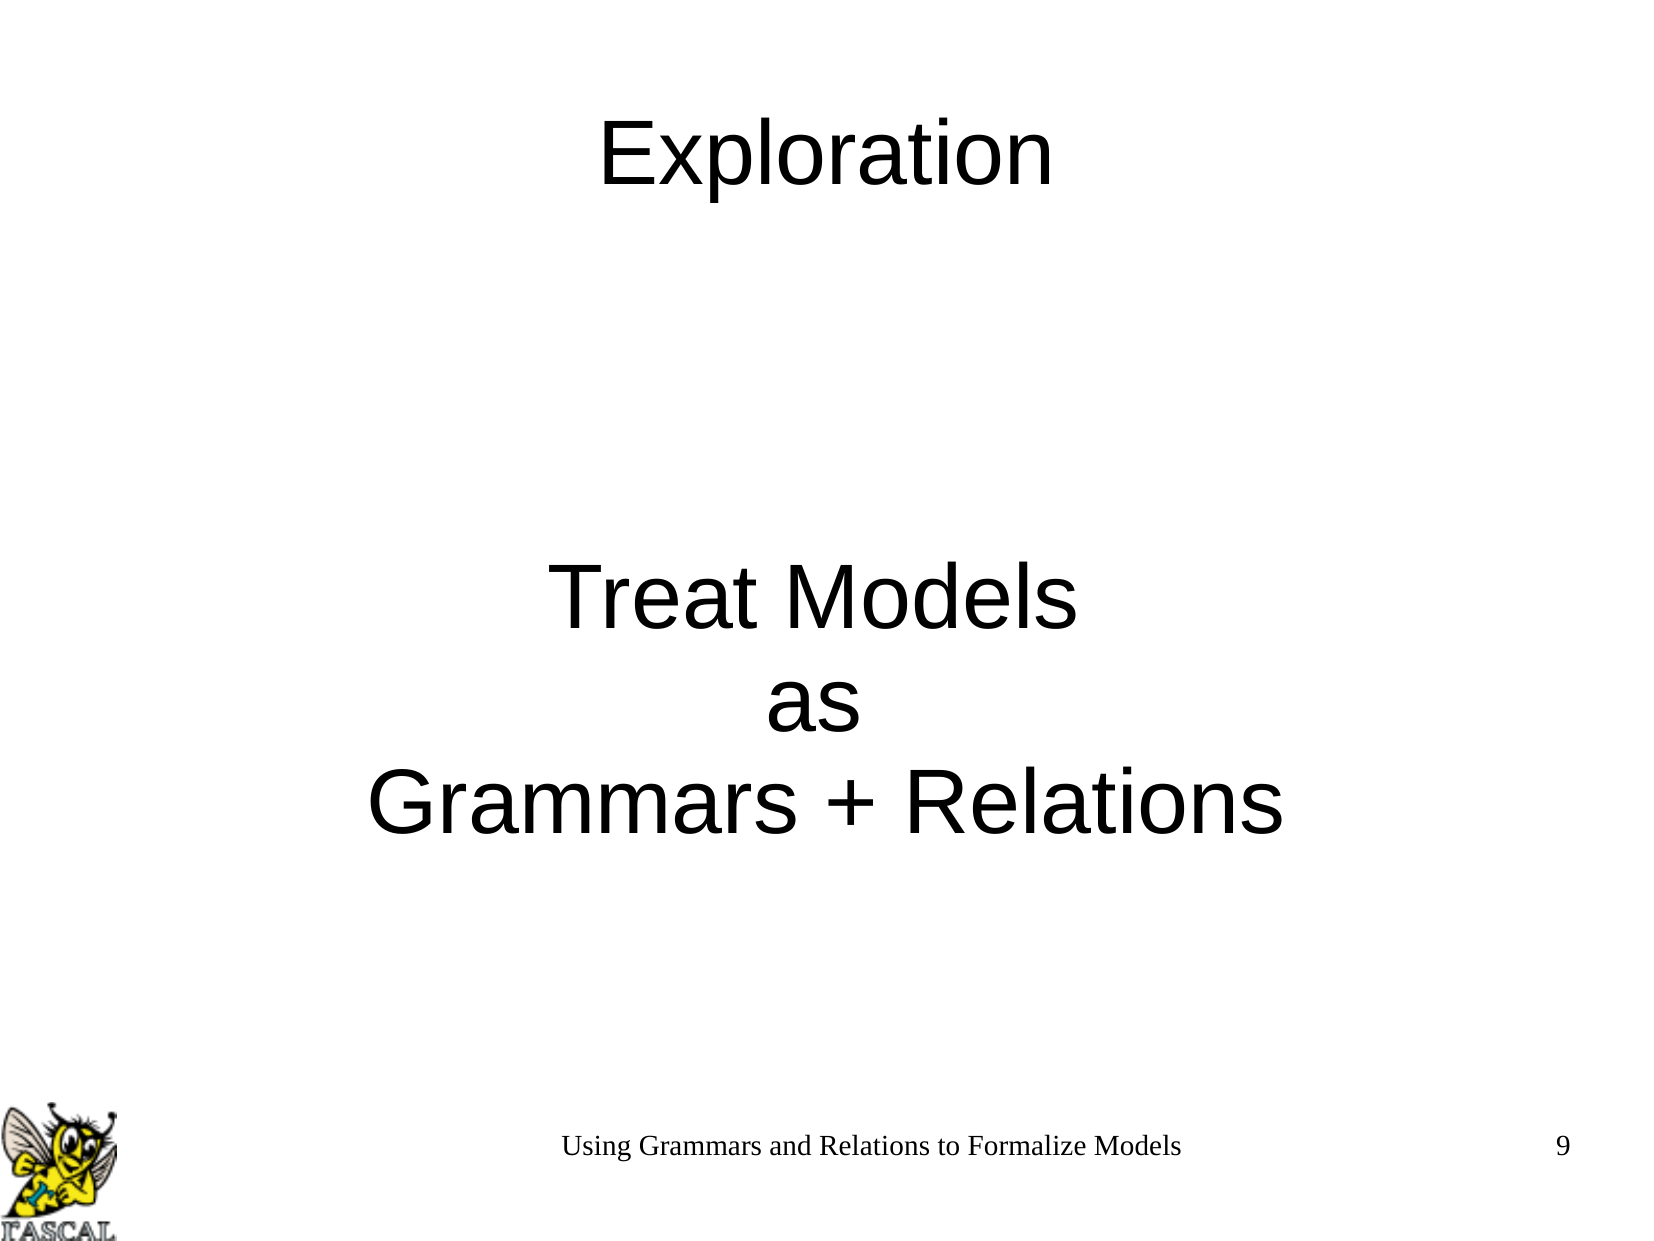

# Exploration
Treat Models
as
Grammars + Relations
9